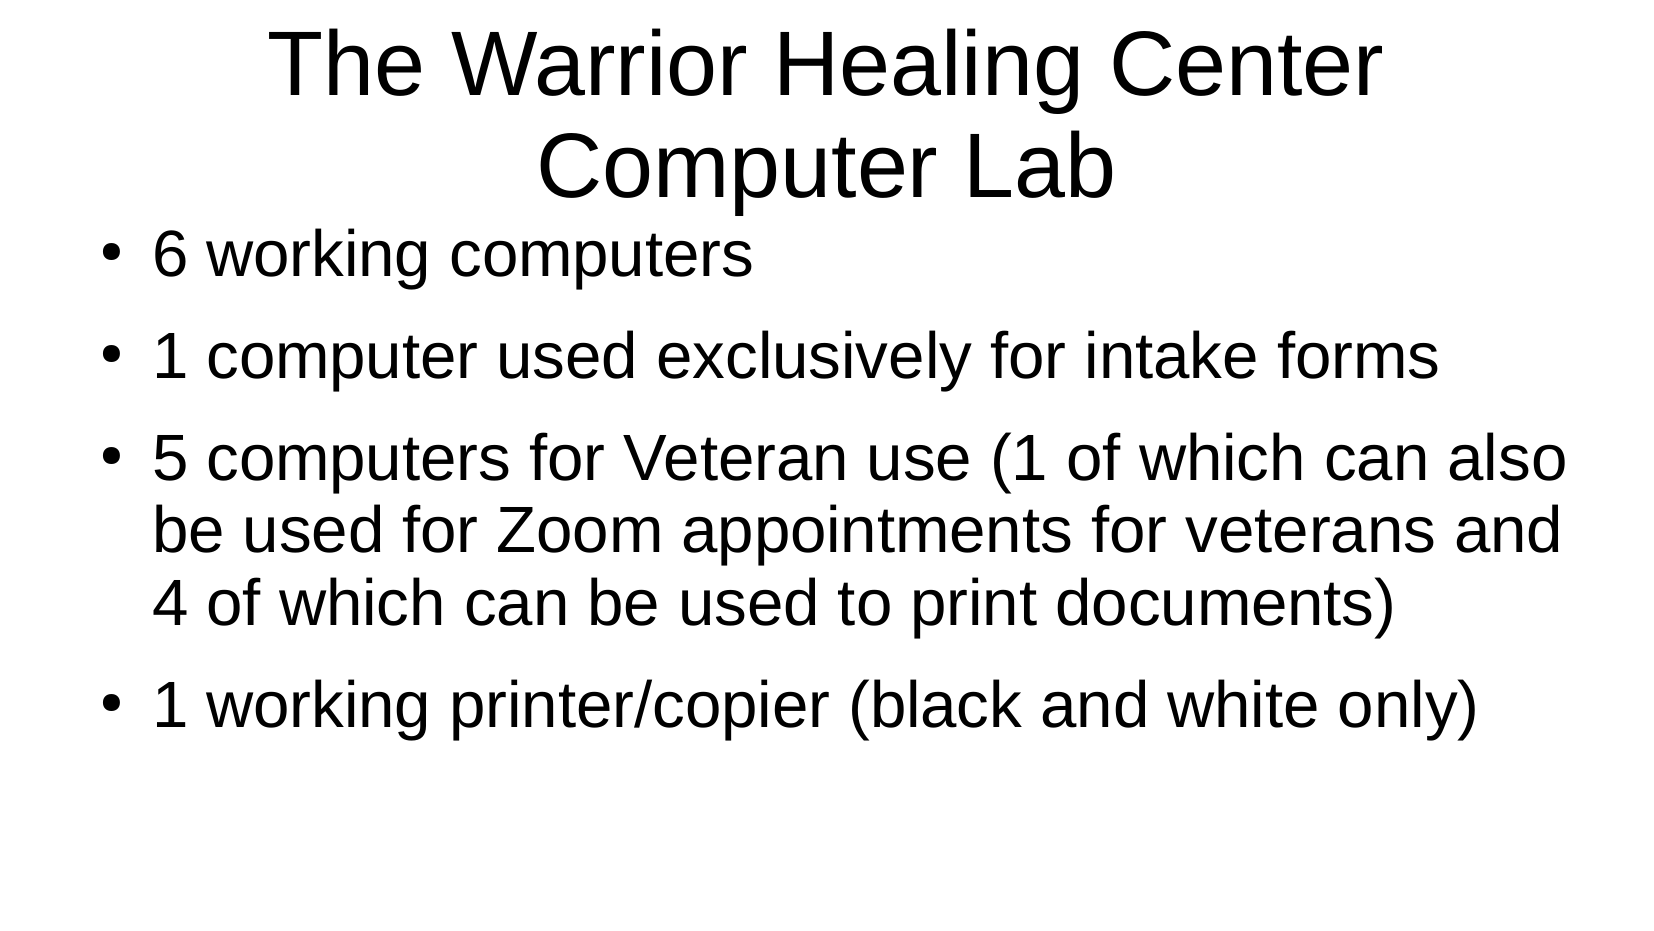

# The Warrior Healing Center Computer Lab
6 working computers
1 computer used exclusively for intake forms
5 computers for Veteran use (1 of which can also be used for Zoom appointments for veterans and 4 of which can be used to print documents)
1 working printer/copier (black and white only)